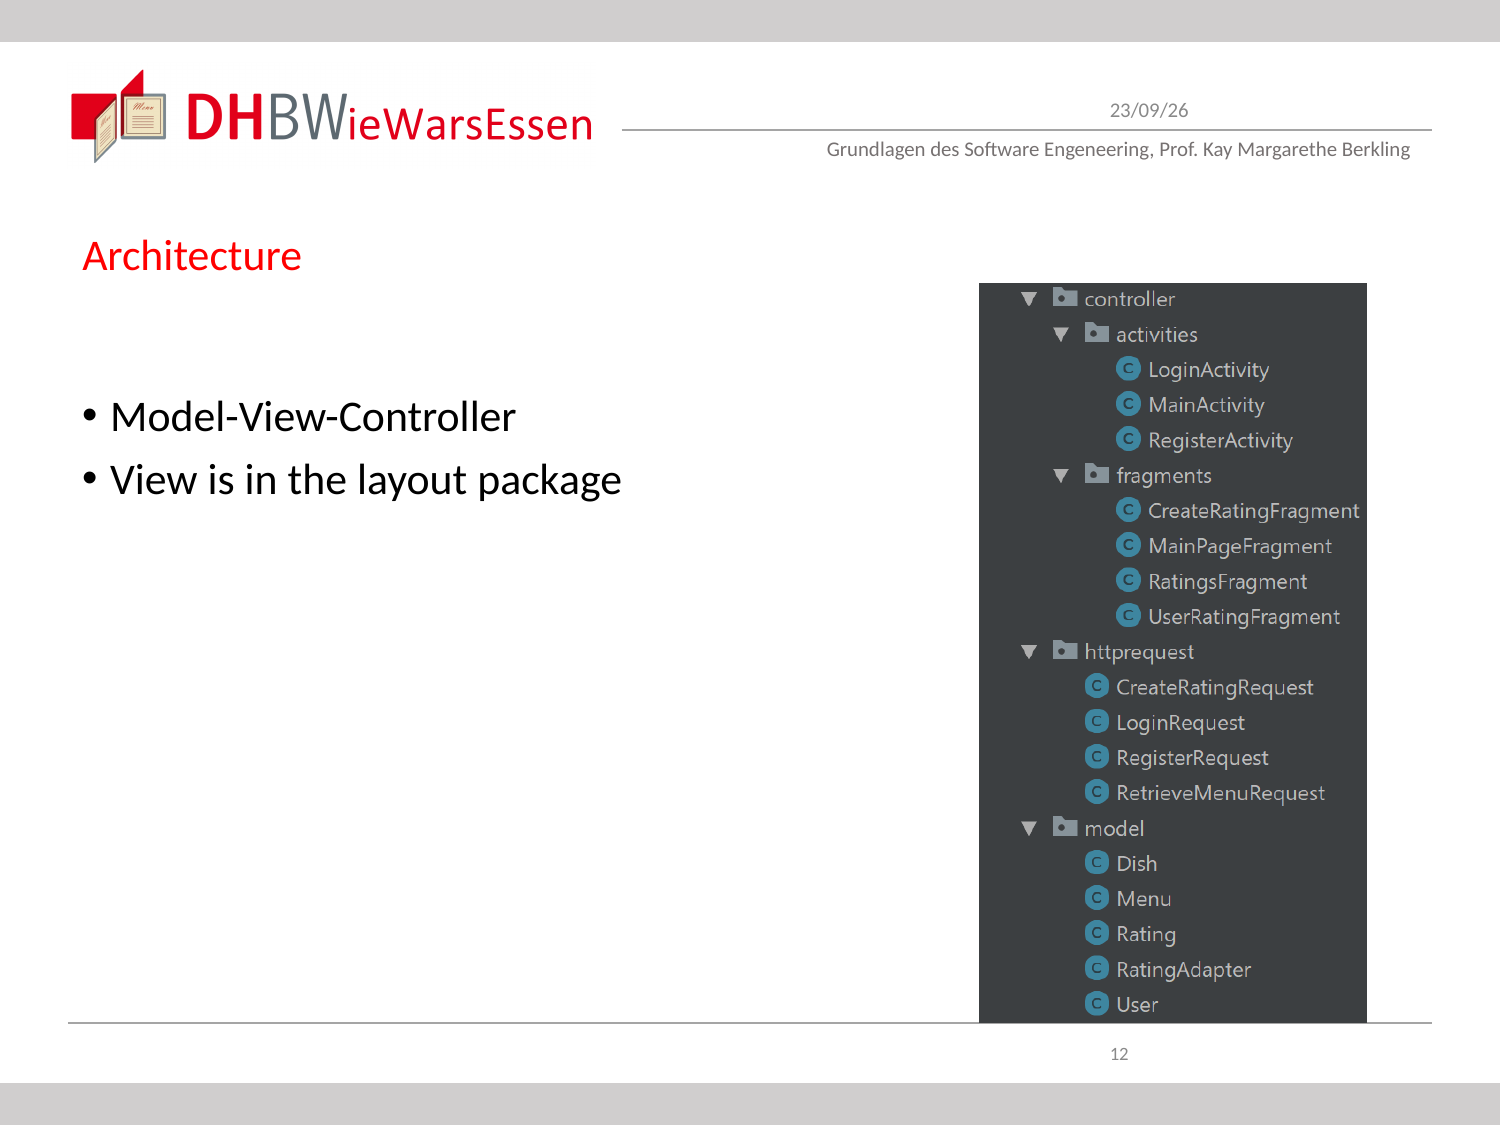

Architecture
# Model-View-Controller
View is in the layout package